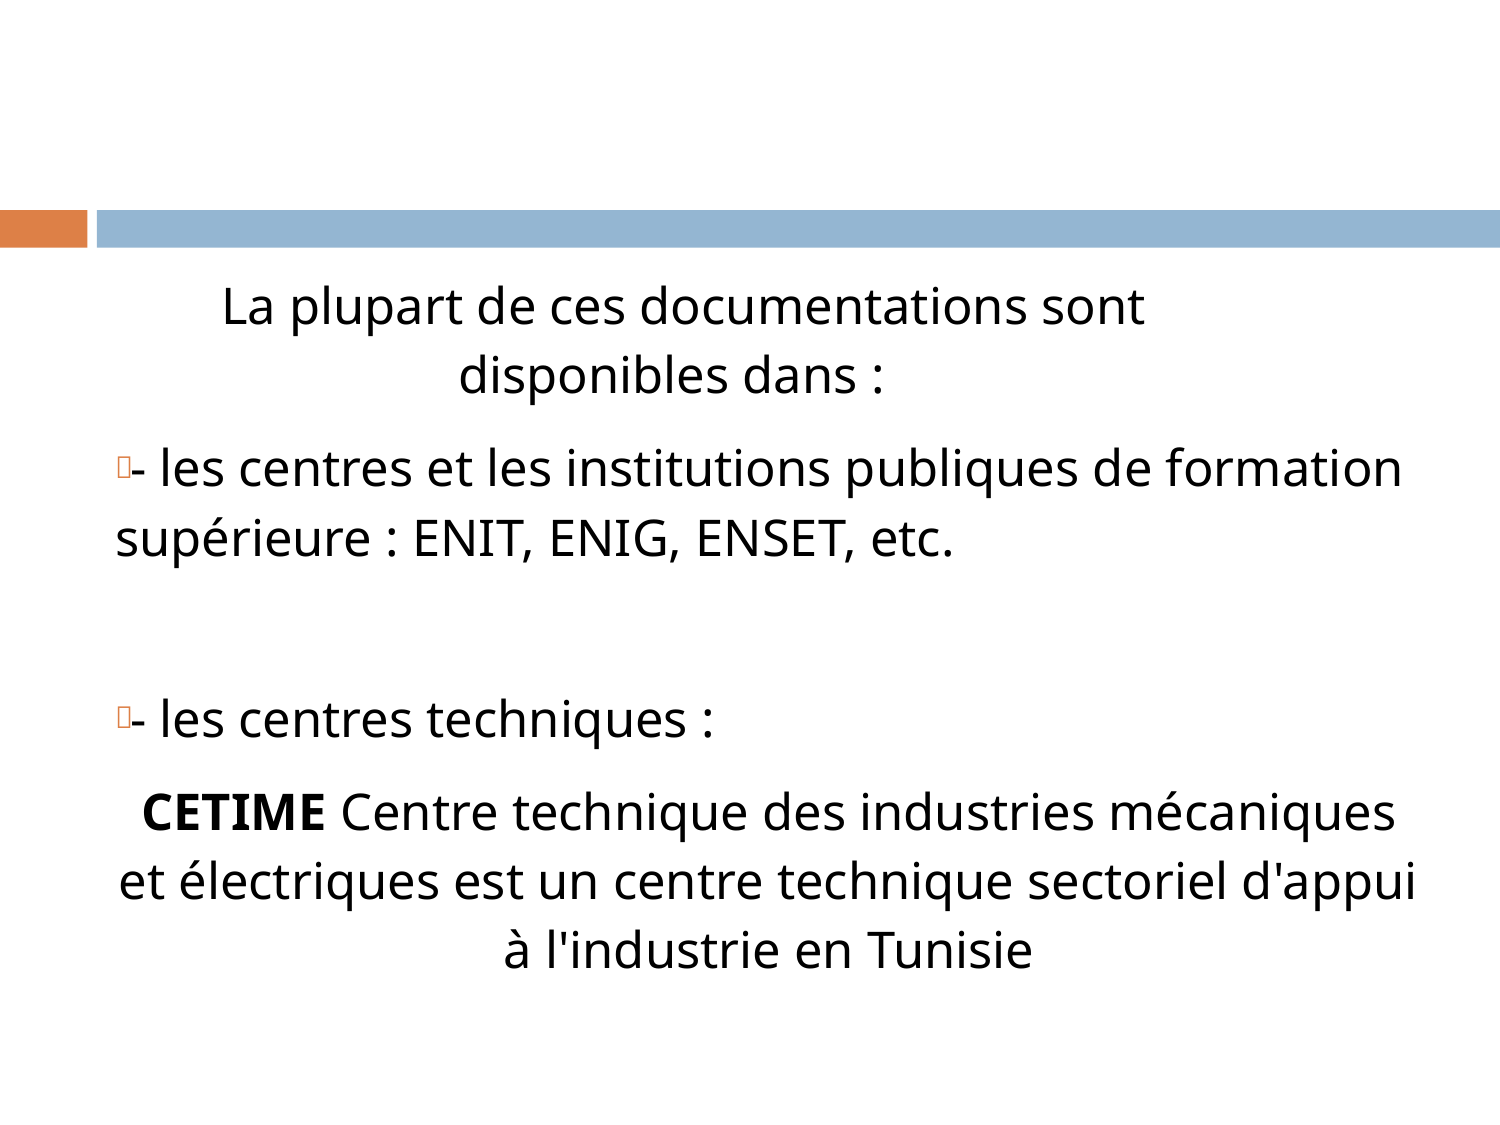

#
 La plupart de ces documentations sont disponibles dans :
- les centres et les institutions publiques de formation supérieure : ENIT, ENIG, ENSET, etc.
- les centres techniques :
CETIME Centre technique des industries mécaniques et électriques est un centre technique sectoriel d'appui à l'industrie en Tunisie